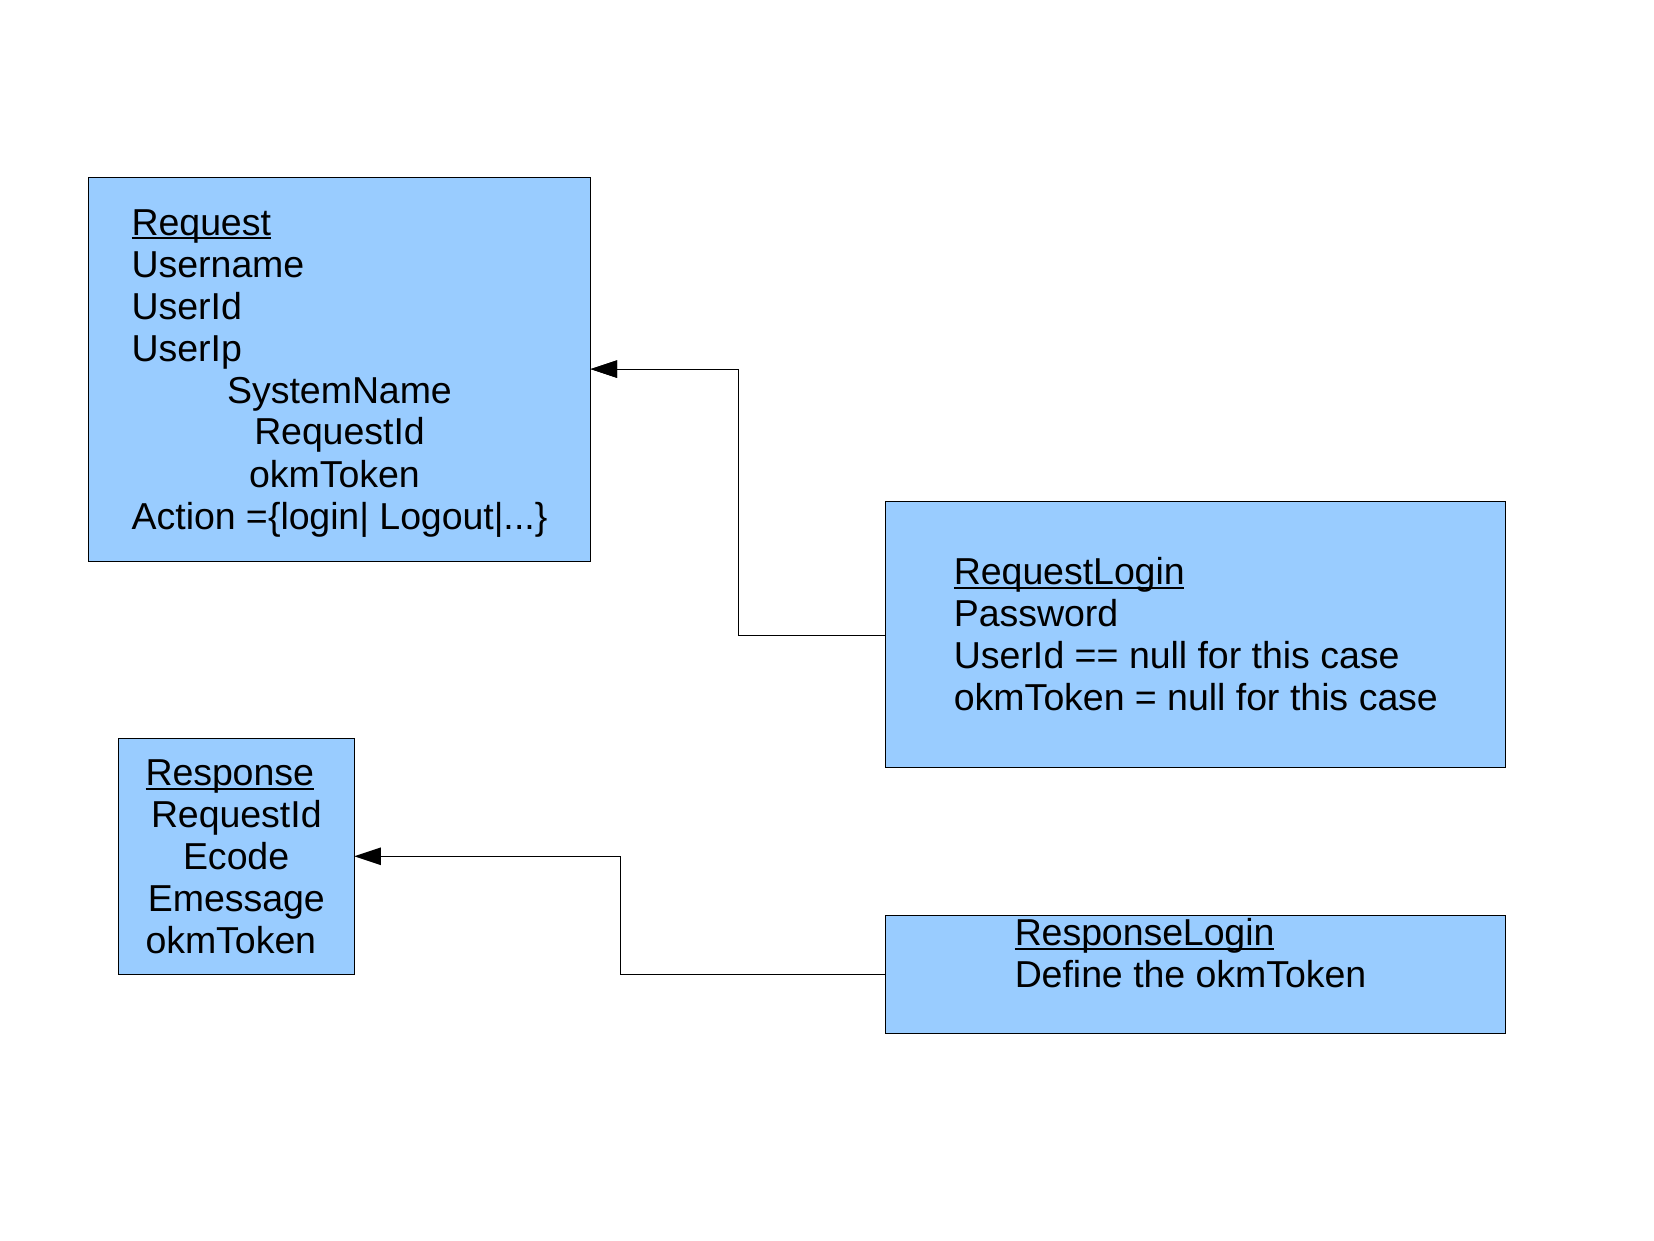

Request
Username
UserId
UserIp
SystemName
RequestId
okmToken
Action ={login| Logout|...}
Request
Username
UserId
UserIp
SystemName
RequestId
okmToken
Action ={login| Logout|...}
RequestLogin
Password
UserId == null for this case
okmToken = null for this case
RequestLogin
Password
UserId == null for this case
okmToken = null for this case
Response
RequestId
Ecode
Emessage
okmToken
ResponseLogin
Define the okmToken